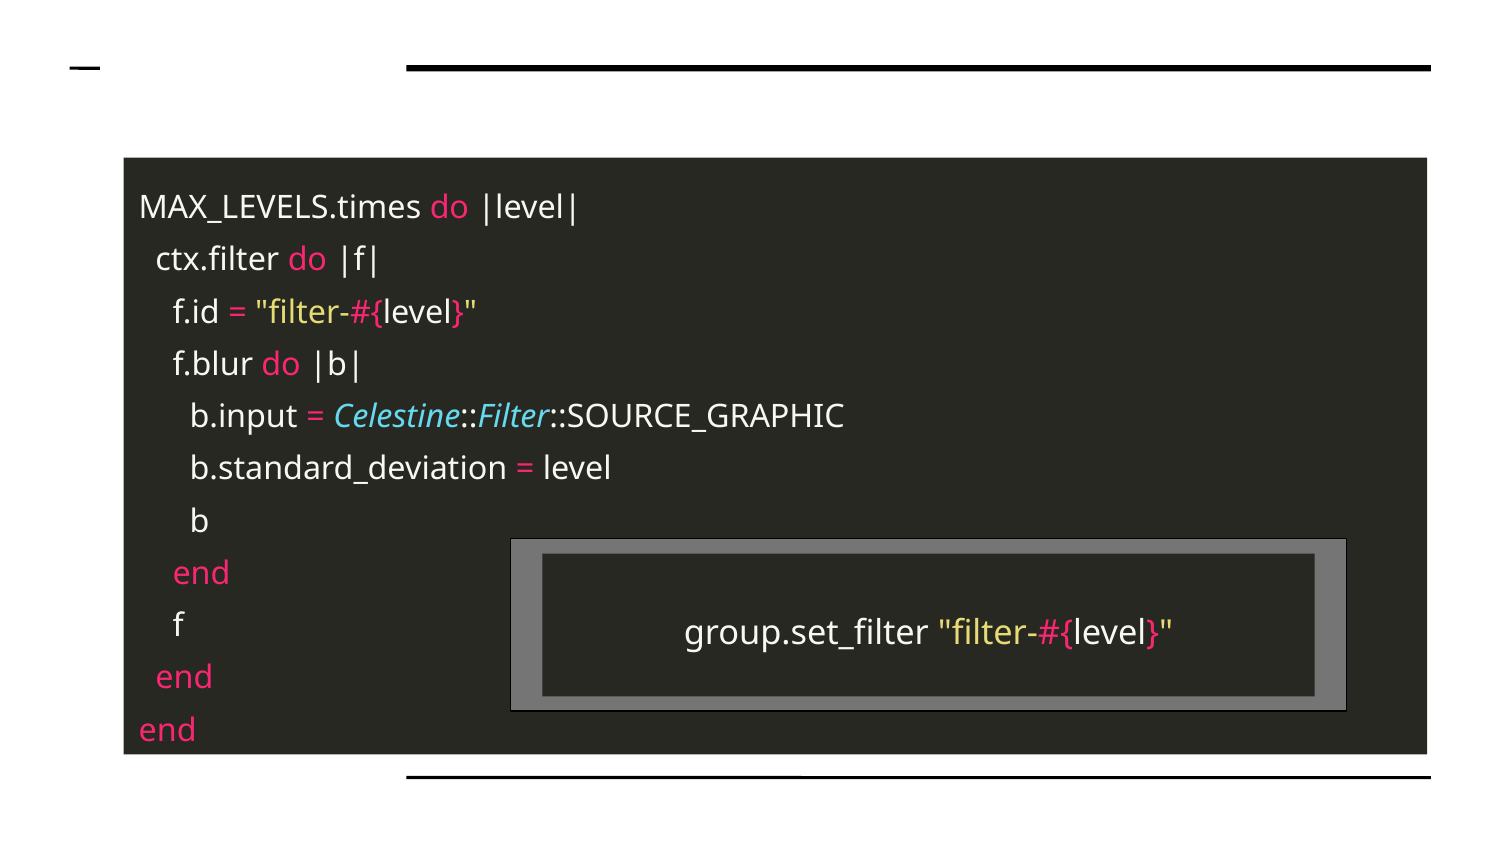

MAX_LEVELS.times do |level|
 ctx.filter do |f|
 f.id = "filter-#{level}"
 f.blur do |b|
 b.input = Celestine::Filter::SOURCE_GRAPHIC
 b.standard_deviation = level
 b
 end
 f
 end
end
group.set_filter "filter-#{level}"